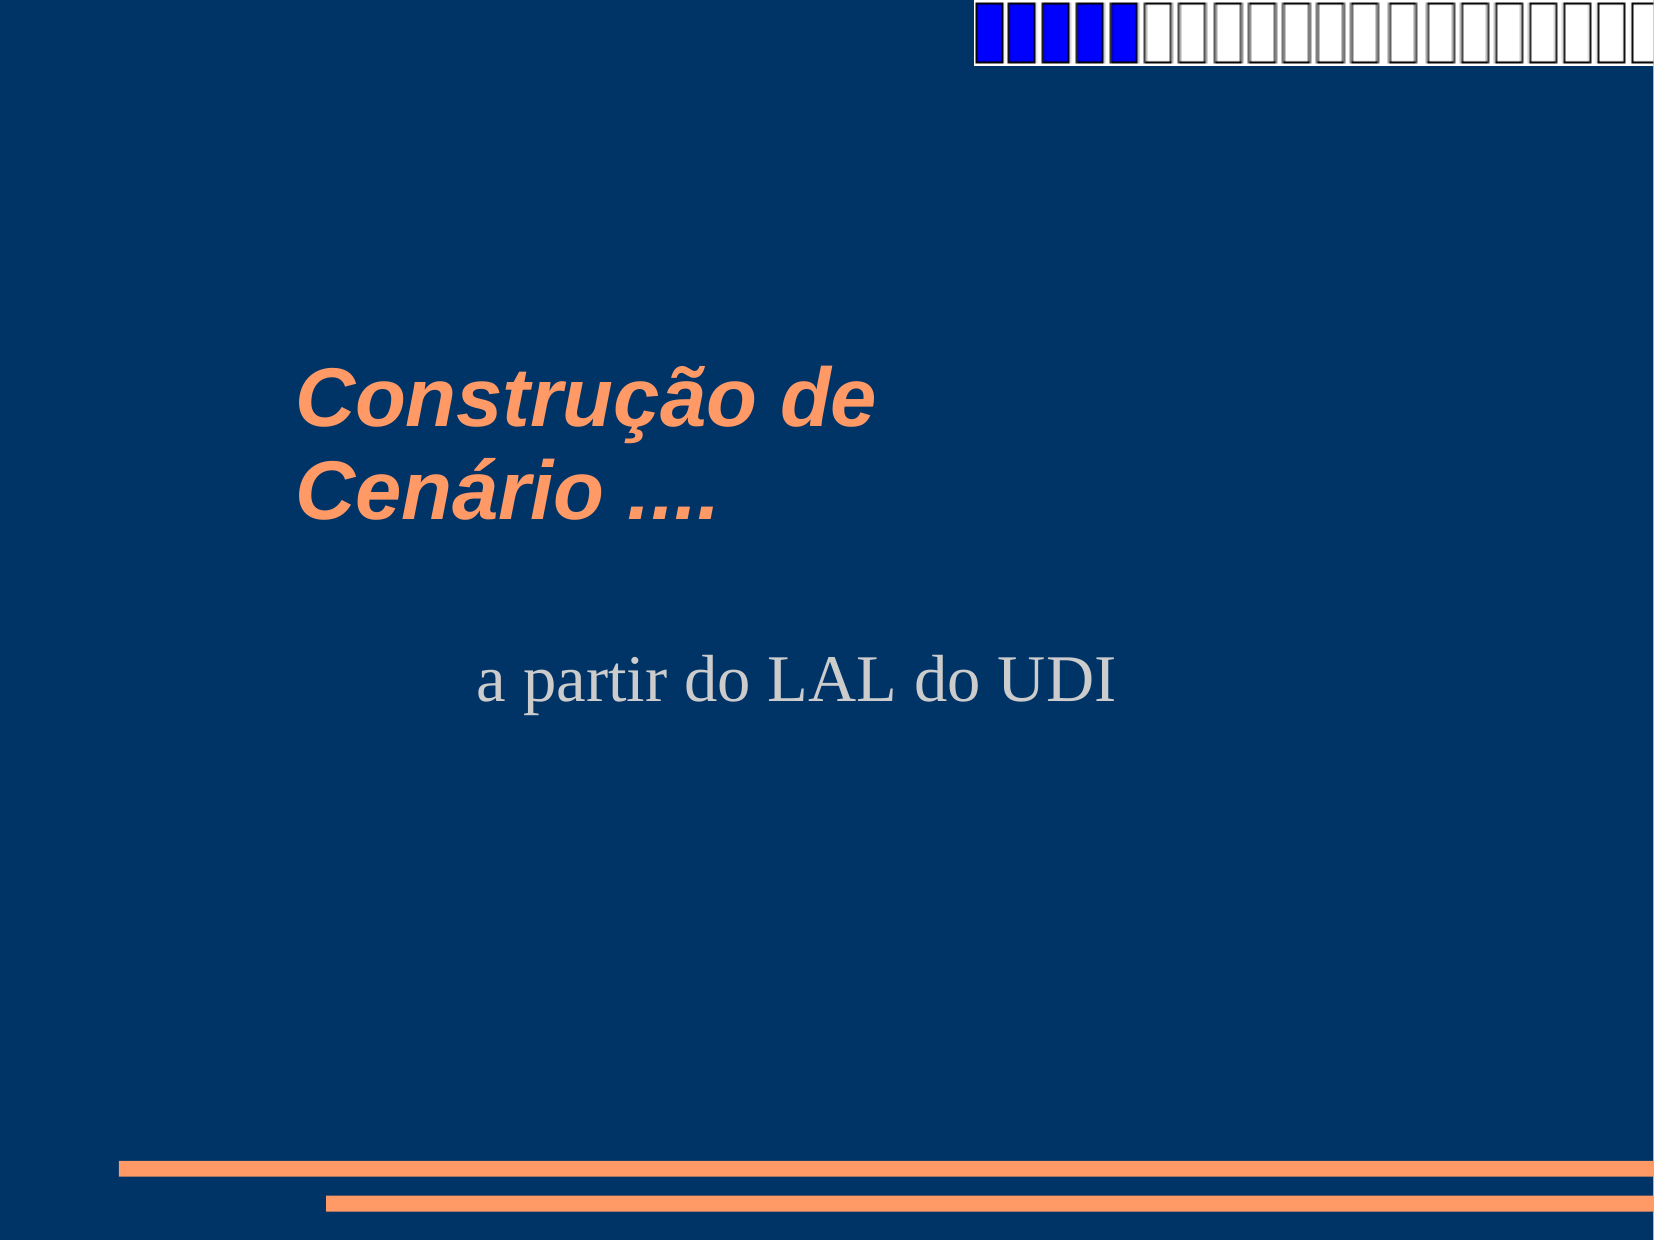

# Construção de Cenário ....
a partir do LAL do UDI